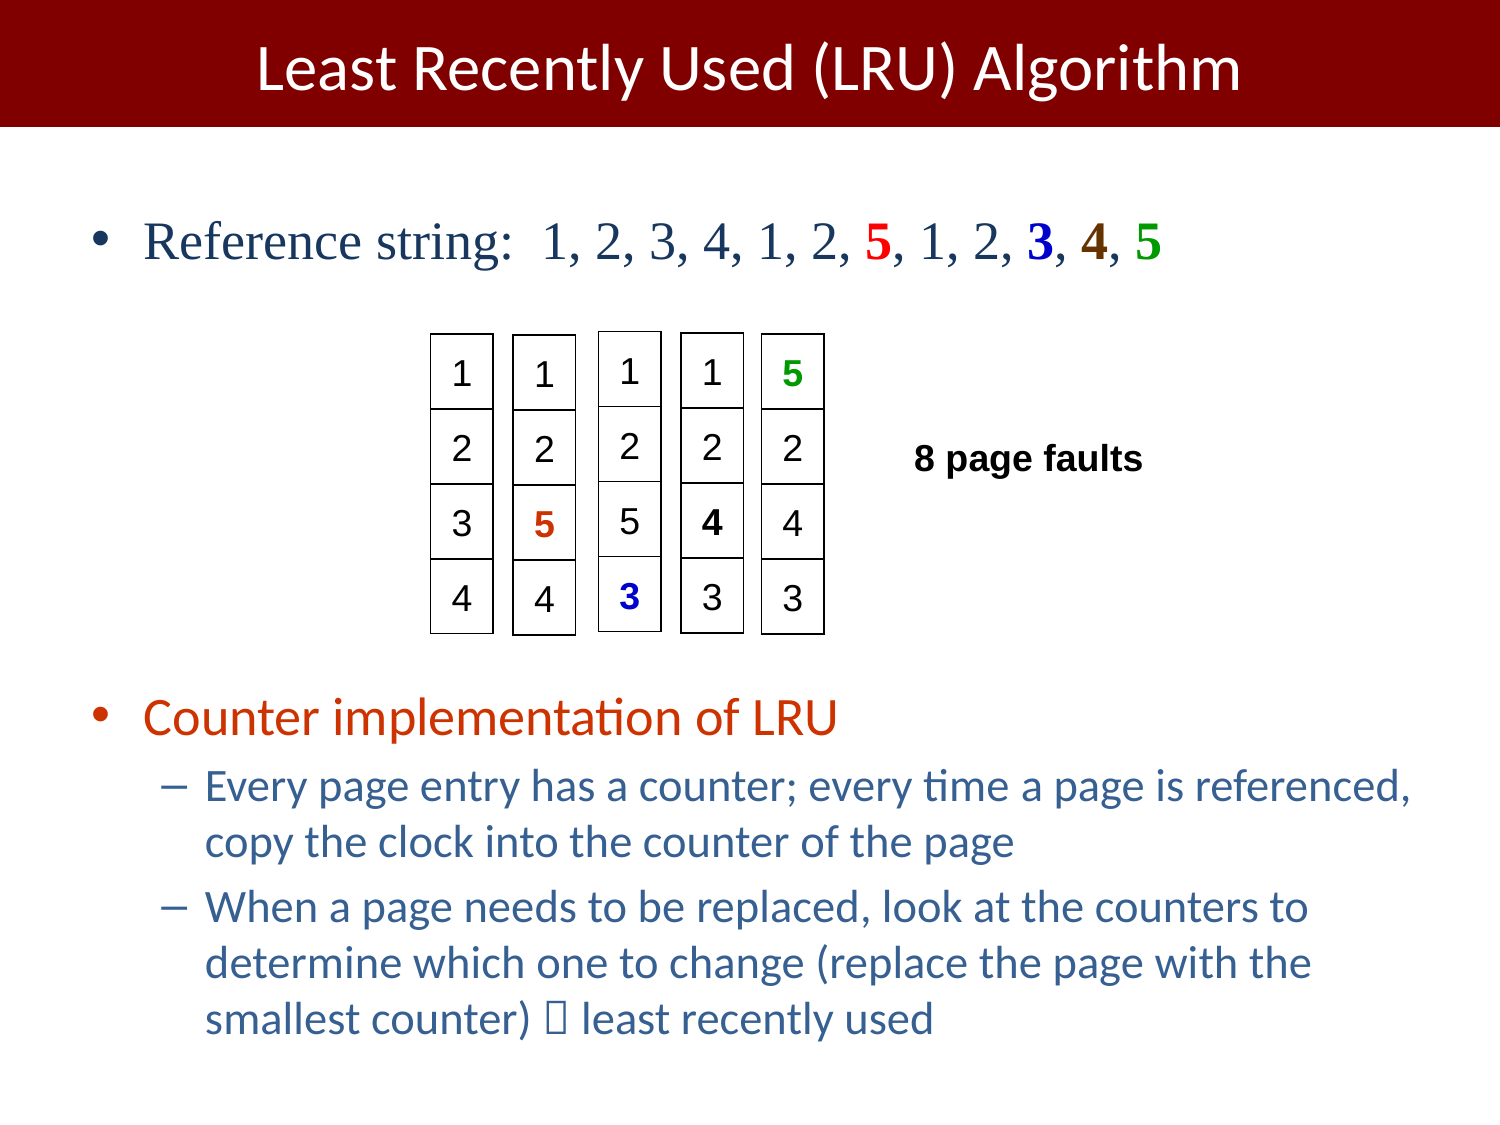

Least Recently Used (LRU) Algorithm
LRU Page Replacement
# Reference string: 1, 2, 3, 4, 1, 2, 5, 1, 2, 3, 4, 5
Counter implementation of LRU
Every page entry has a counter; every time a page is referenced, copy the clock into the counter of the page
When a page needs to be replaced, look at the counters to determine which one to change (replace the page with the smallest counter)  least recently used
1
1
1
5
1
2
2
2
2
2
8 page faults
5
4
3
4
5
3
3
4
3
4